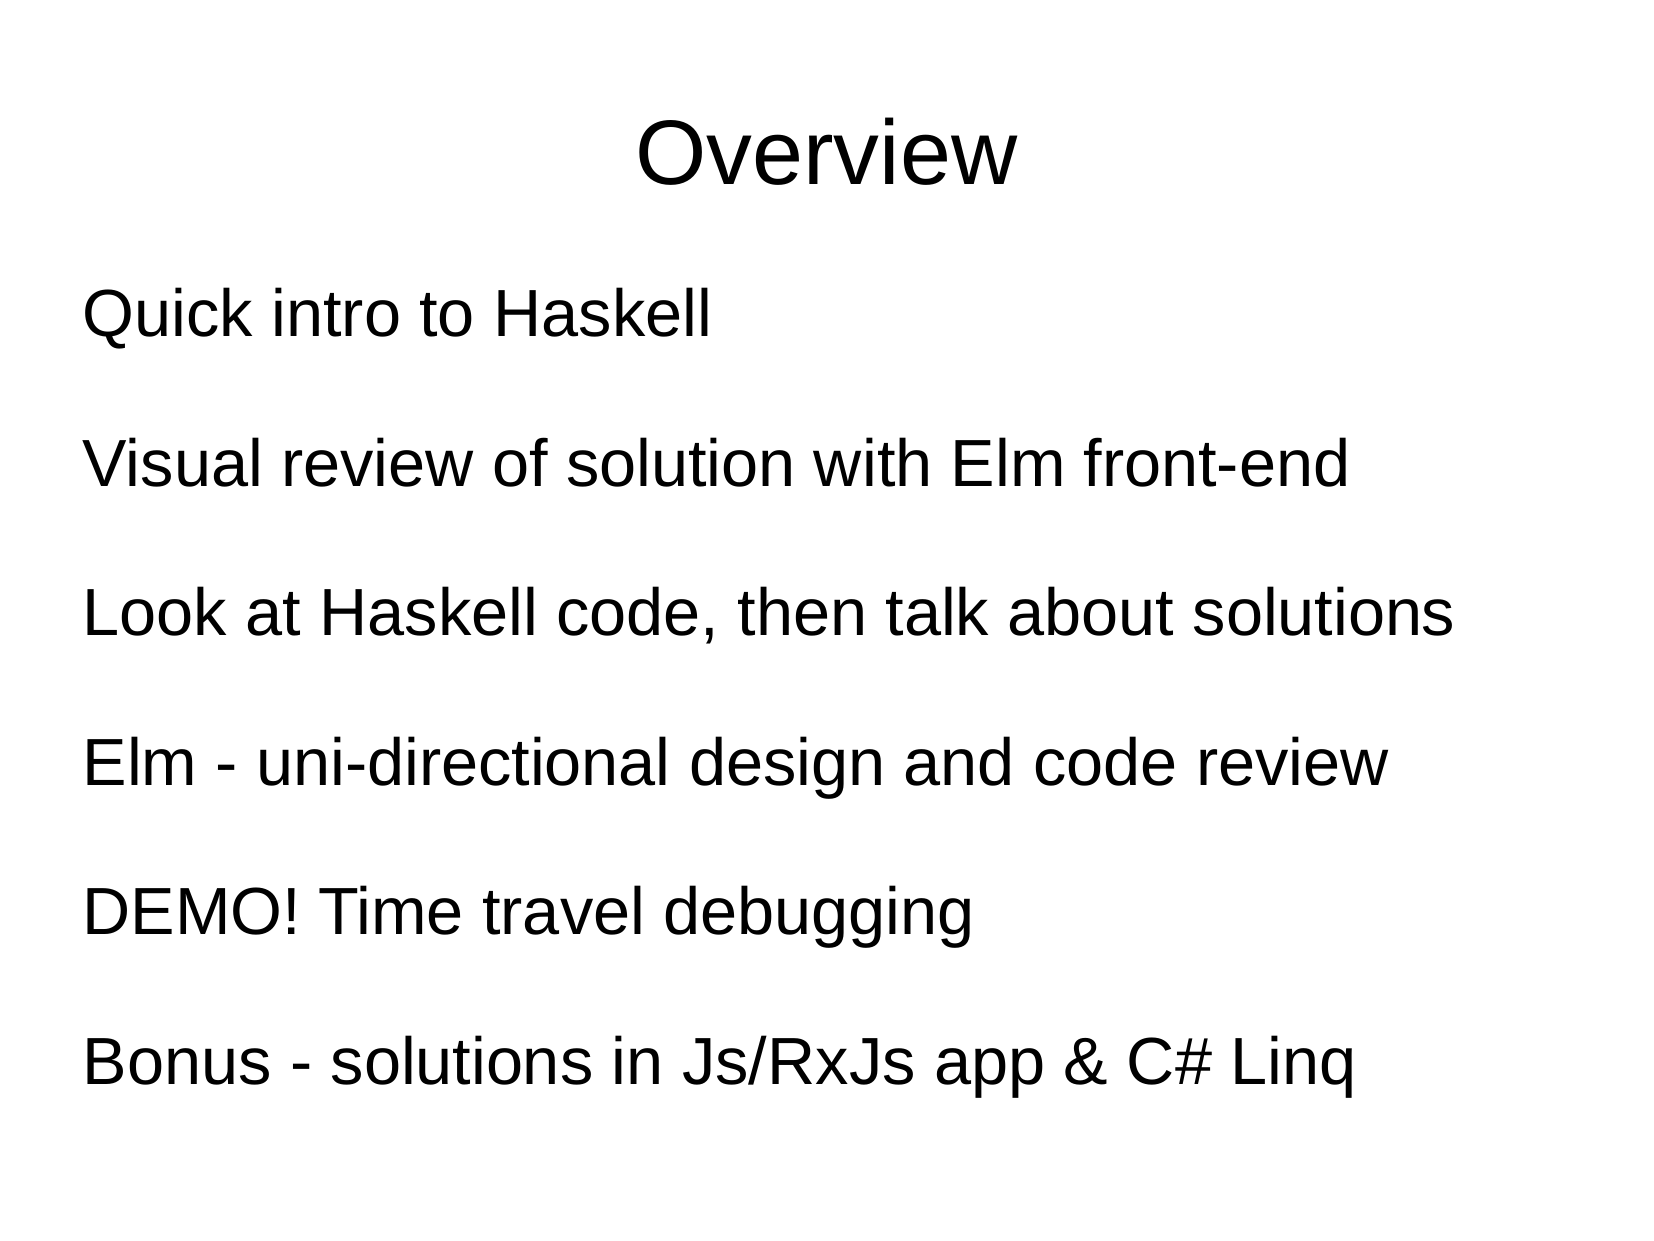

# Overview
Quick intro to Haskell
Visual review of solution with Elm front-end
Look at Haskell code, then talk about solutions
Elm - uni-directional design and code review
DEMO! Time travel debugging
Bonus - solutions in Js/RxJs app & C# Linq